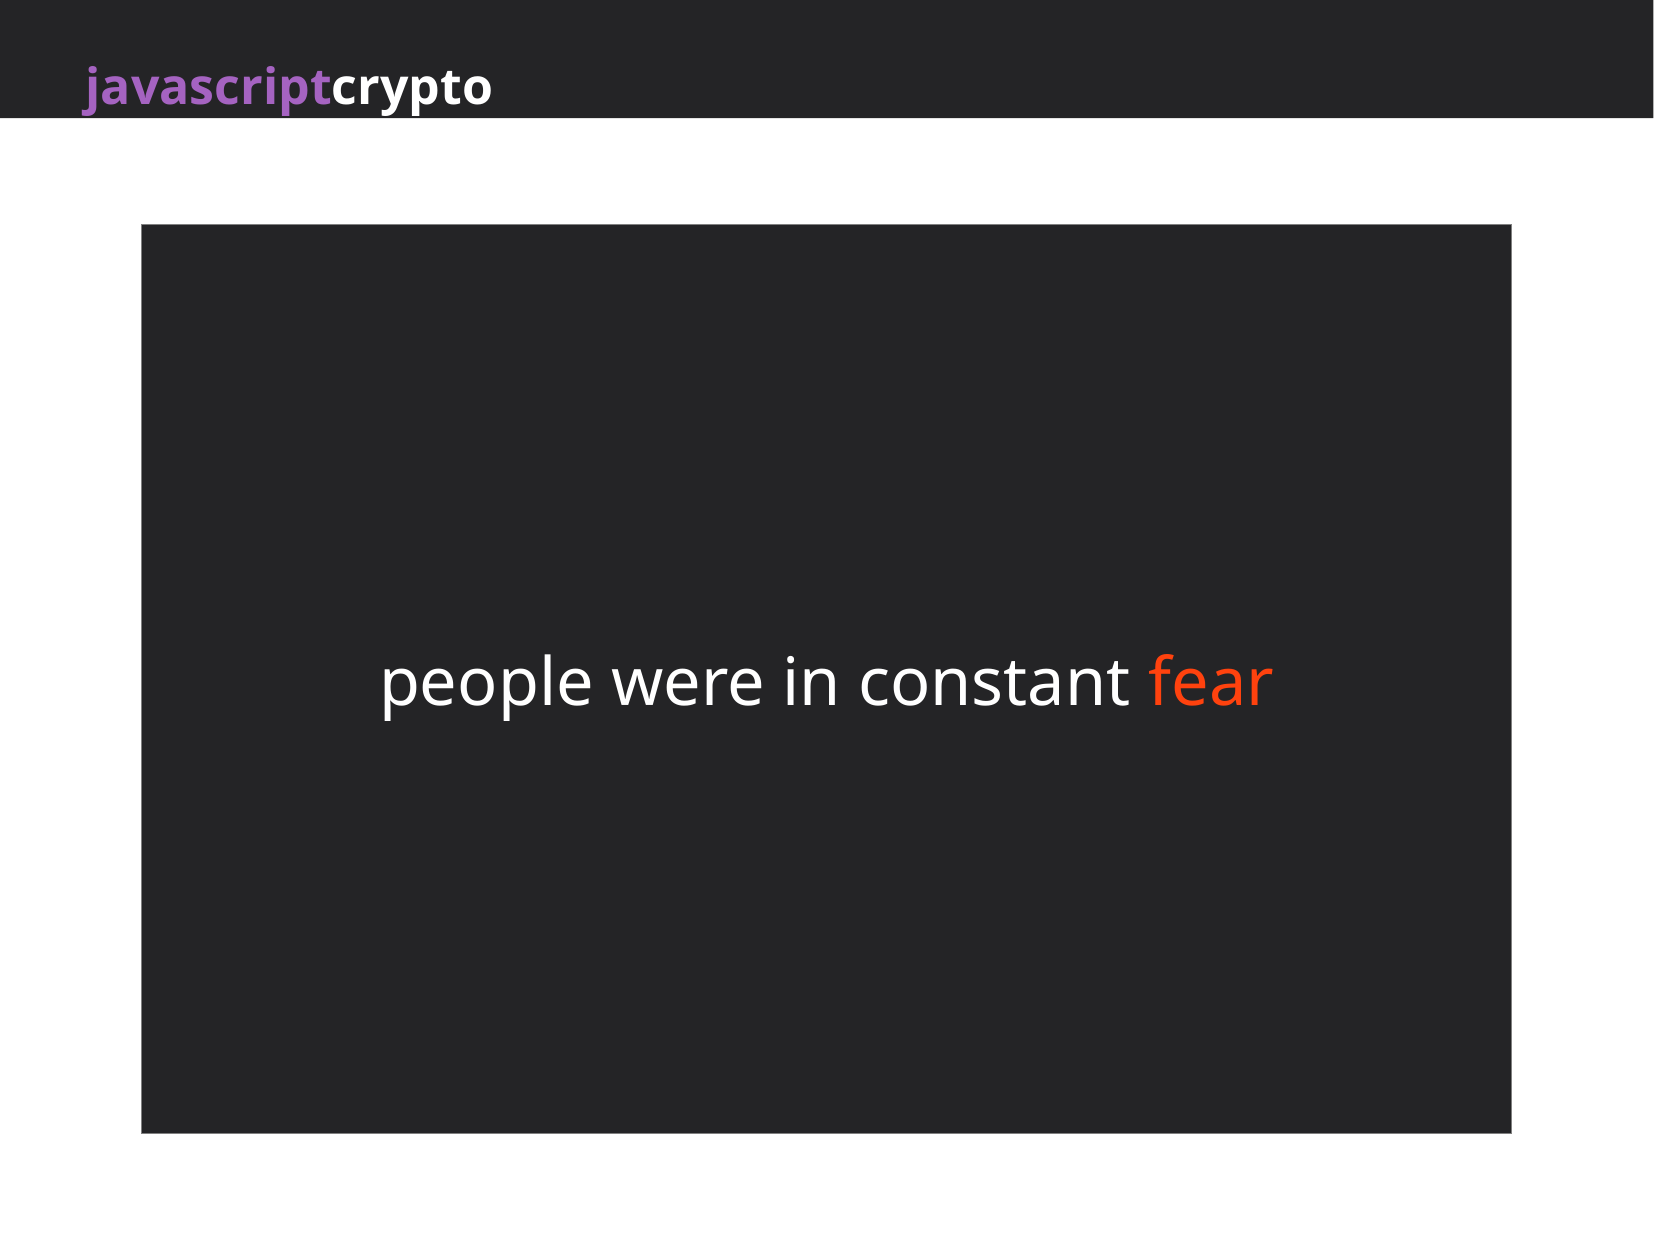

javascriptcrypto
people were in constant fear
encrypt shit